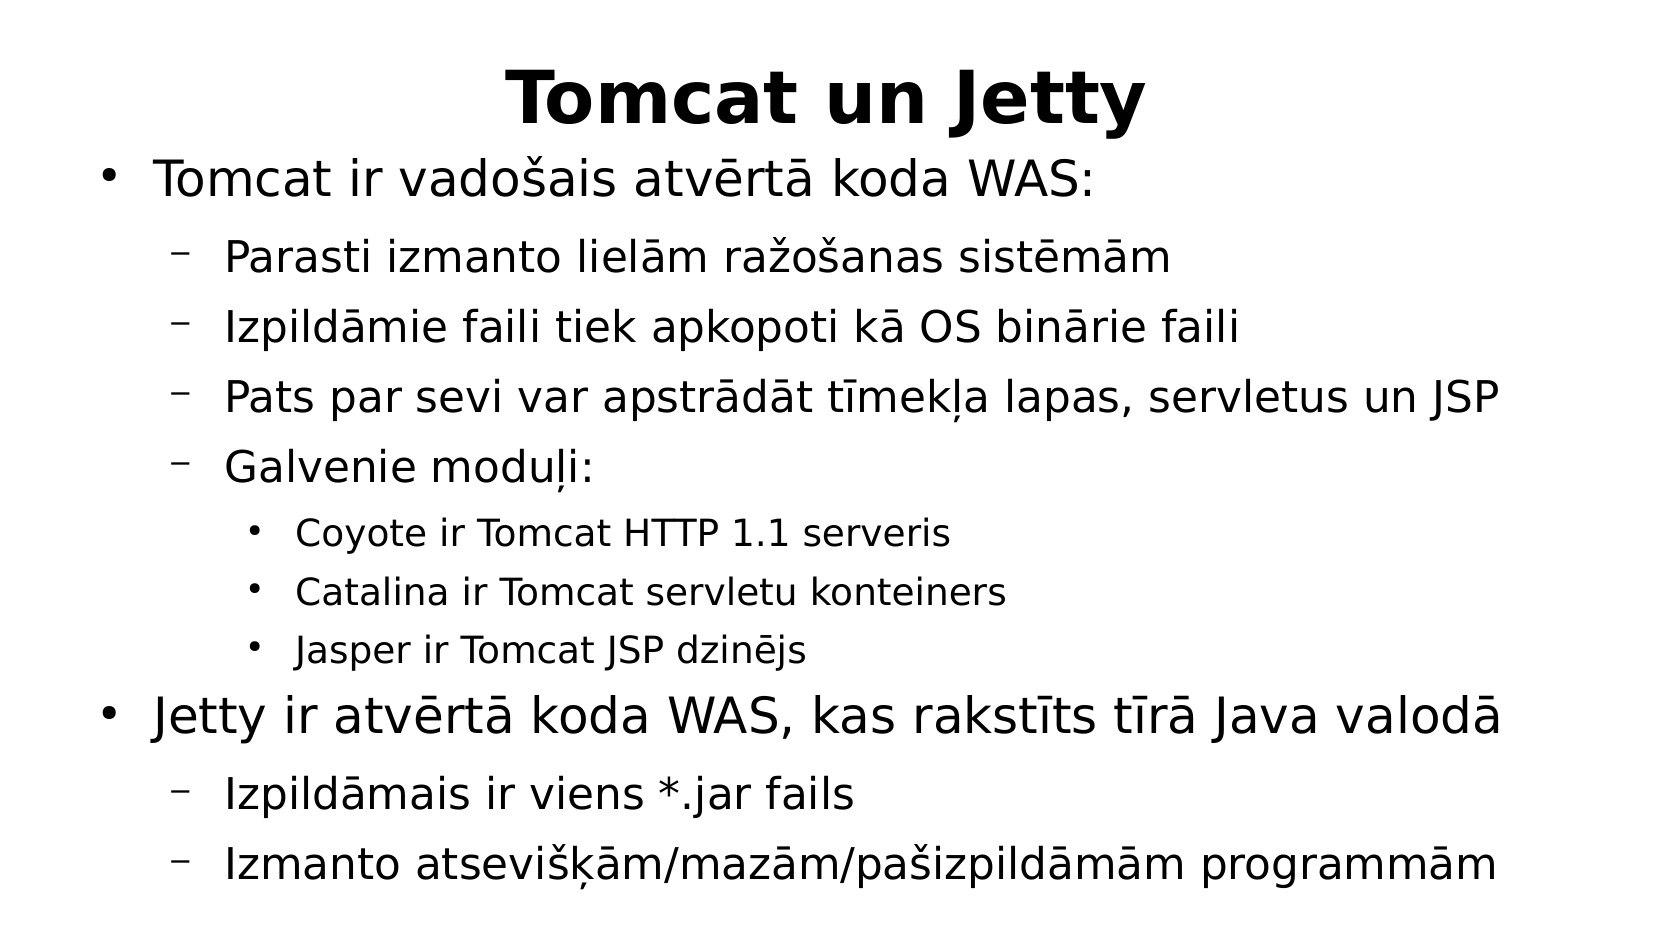

# Tomcat un Jetty
Tomcat ir vadošais atvērtā koda WAS:
Parasti izmanto lielām ražošanas sistēmām
Izpildāmie faili tiek apkopoti kā OS binārie faili
Pats par sevi var apstrādāt tīmekļa lapas, servletus un JSP
Galvenie moduļi:
Coyote ir Tomcat HTTP 1.1 serveris
Catalina ir Tomcat servletu konteiners
Jasper ir Tomcat JSP dzinējs
Jetty ir atvērtā koda WAS, kas rakstīts tīrā Java valodā
Izpildāmais ir viens *.jar fails
Izmanto atsevišķām/mazām/pašizpildāmām programmām